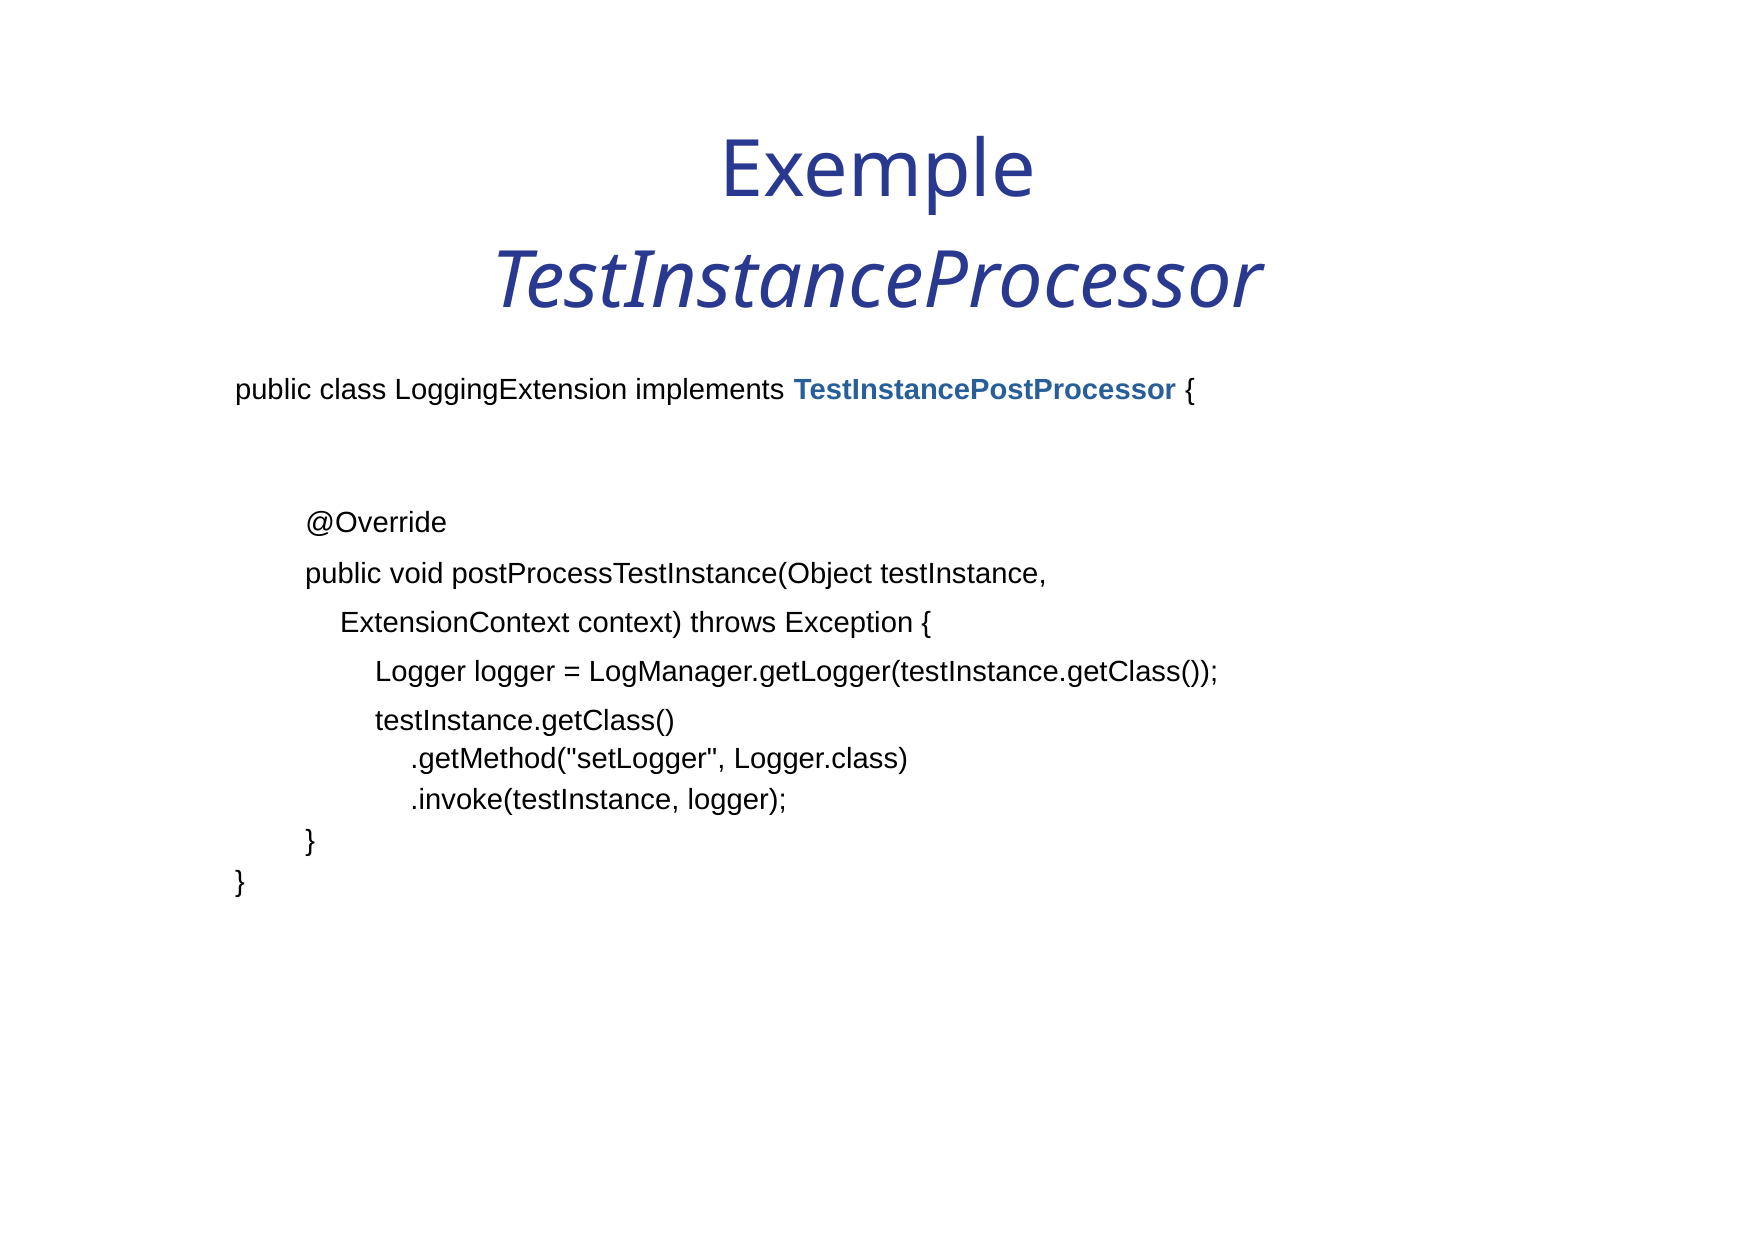

# Exemple
TestInstanceProcessor
public class LoggingExtension implements TestInstancePostProcessor {
@Override
public void postProcessTestInstance(Object testInstance, ExtensionContext context) throws Exception {
Logger logger = LogManager.getLogger(testInstance.getClass()); testInstance.getClass()
.getMethod("setLogger", Logger.class)
.invoke(testInstance, logger);
}
}